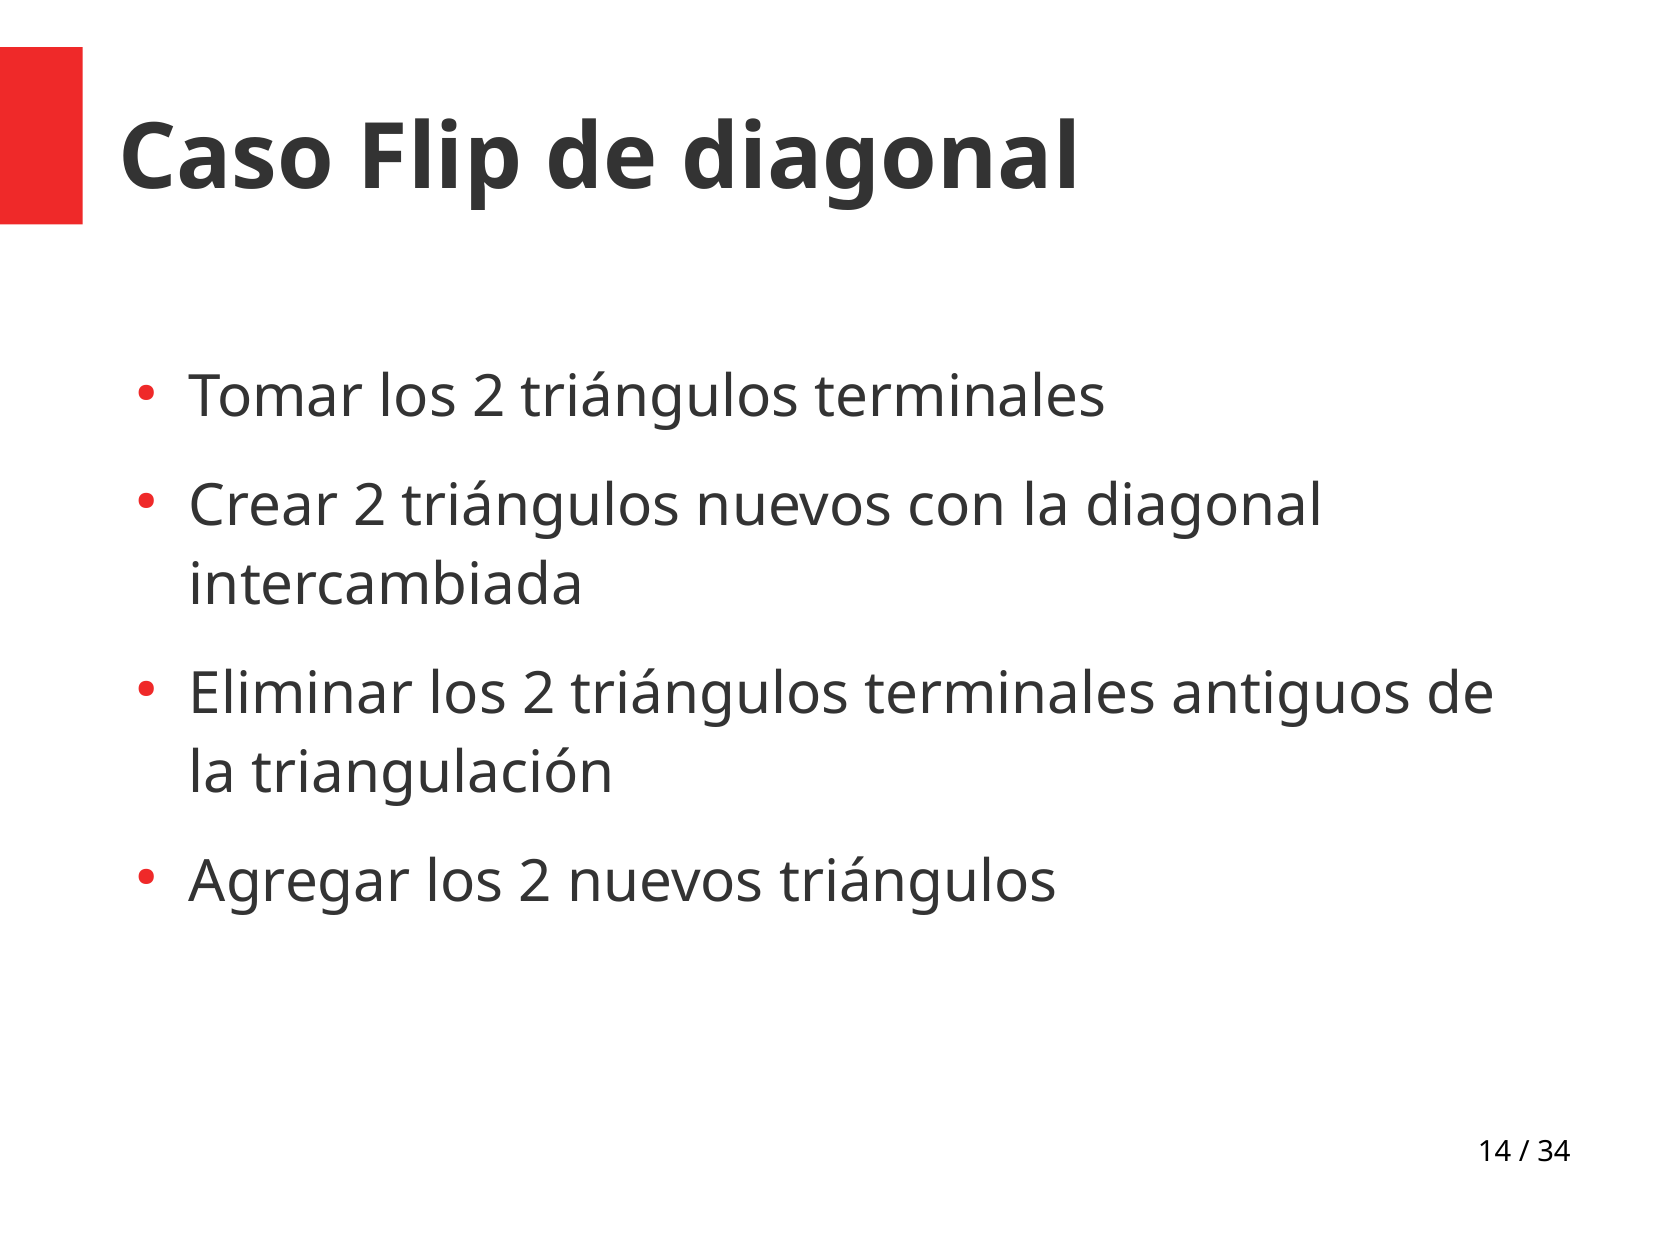

# Caso Flip de diagonal
Tomar los 2 triángulos terminales
Crear 2 triángulos nuevos con la diagonal intercambiada
Eliminar los 2 triángulos terminales antiguos de la triangulación
Agregar los 2 nuevos triángulos
14